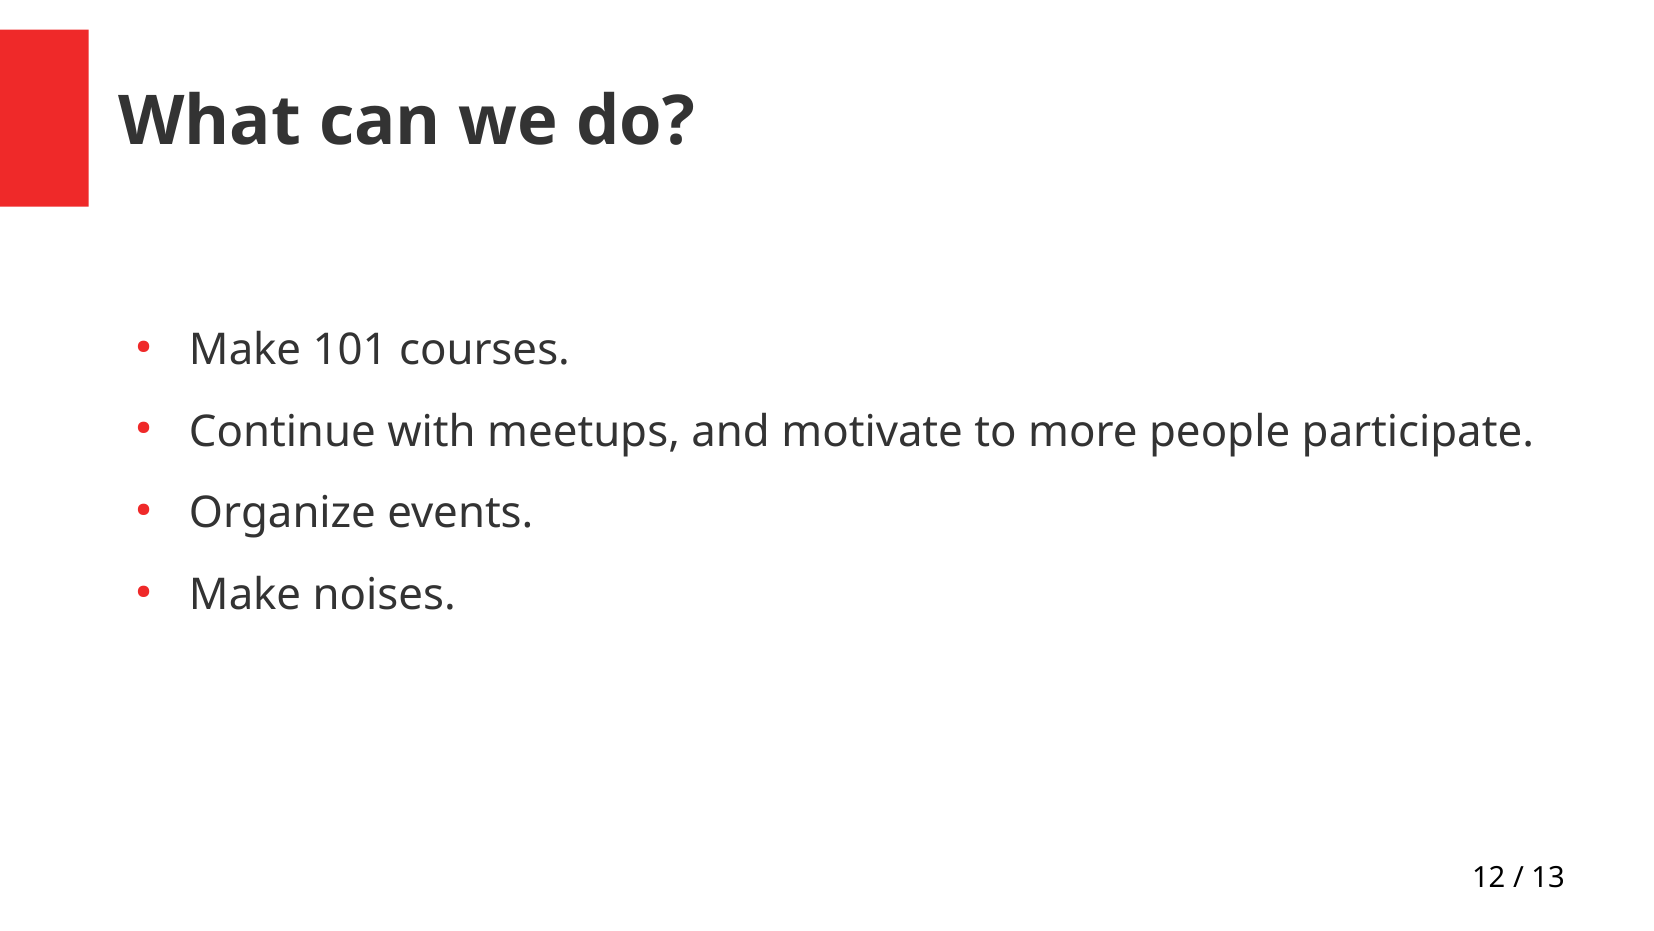

# What can we do?
Make 101 courses.
Continue with meetups, and motivate to more people participate.
Organize events.
Make noises.
12